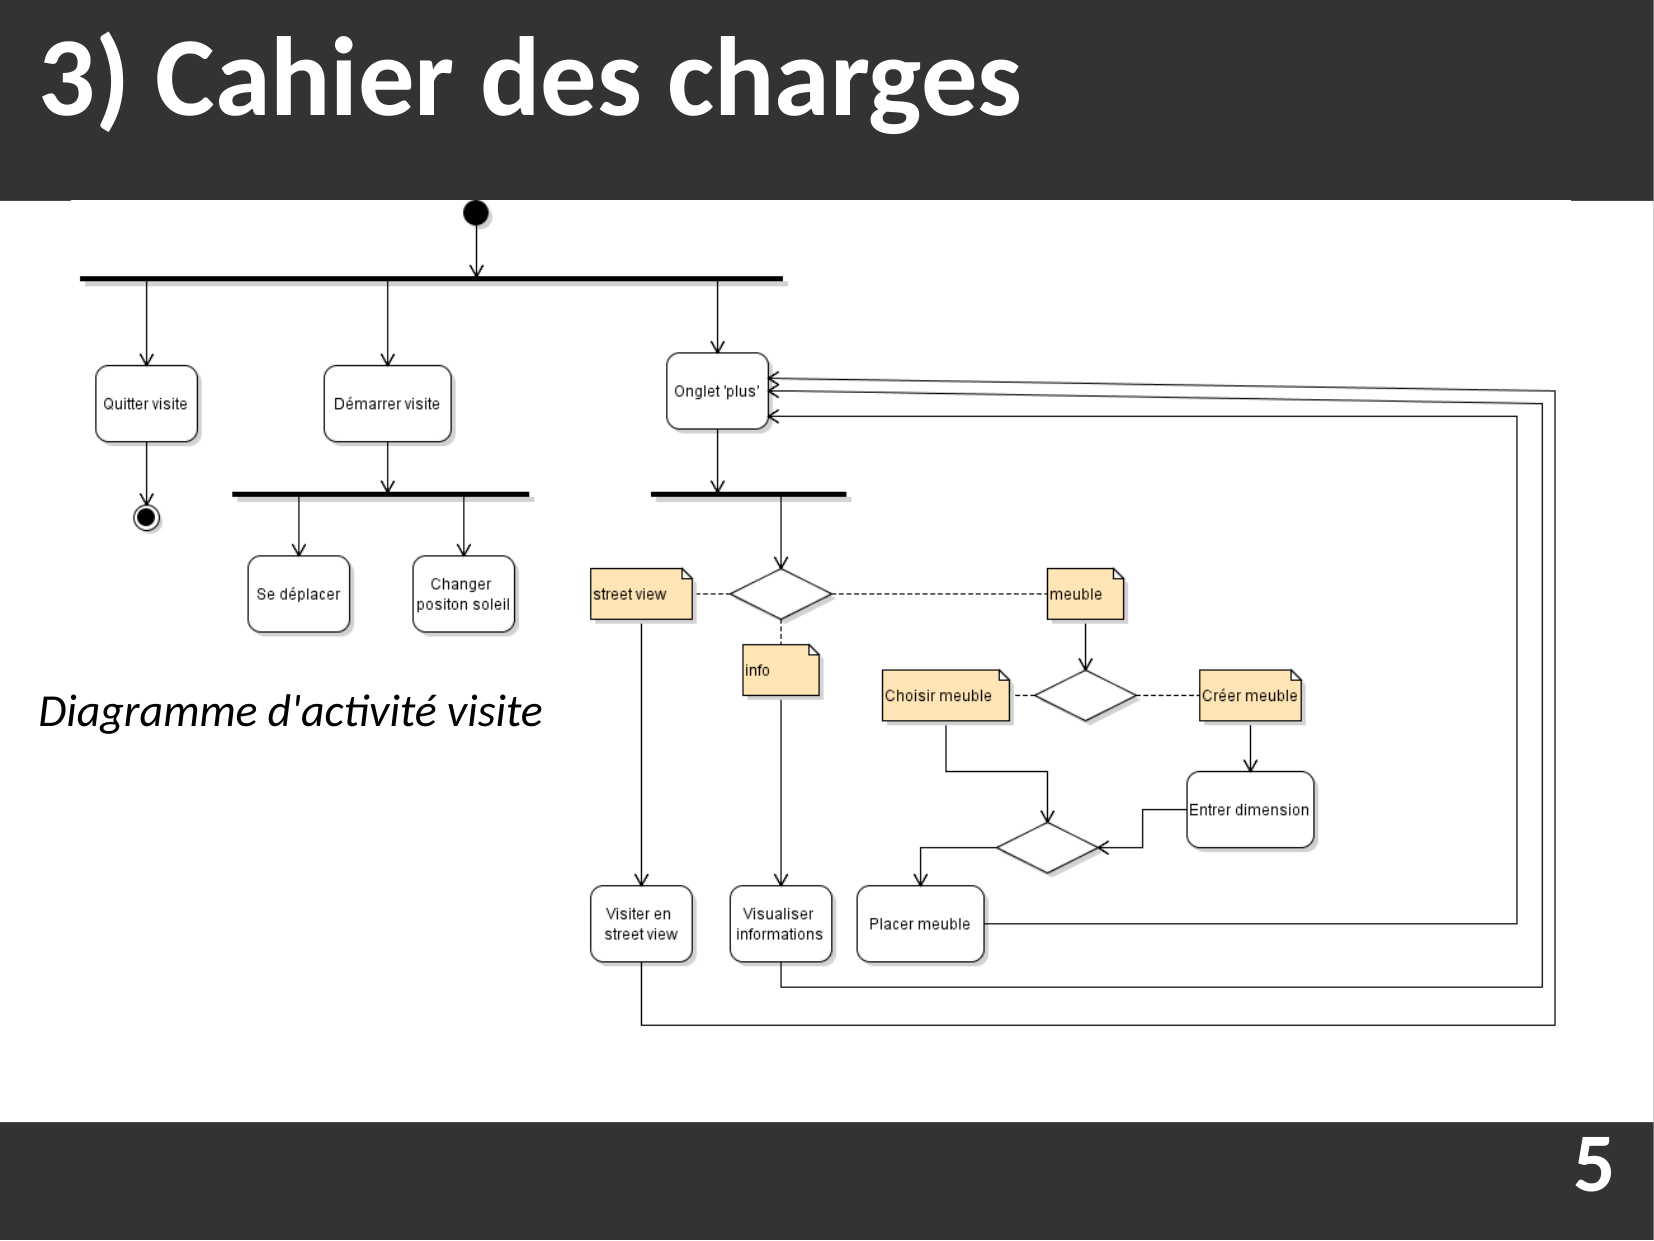

3) Cahier des charges
Diagramme d'activité visite
5